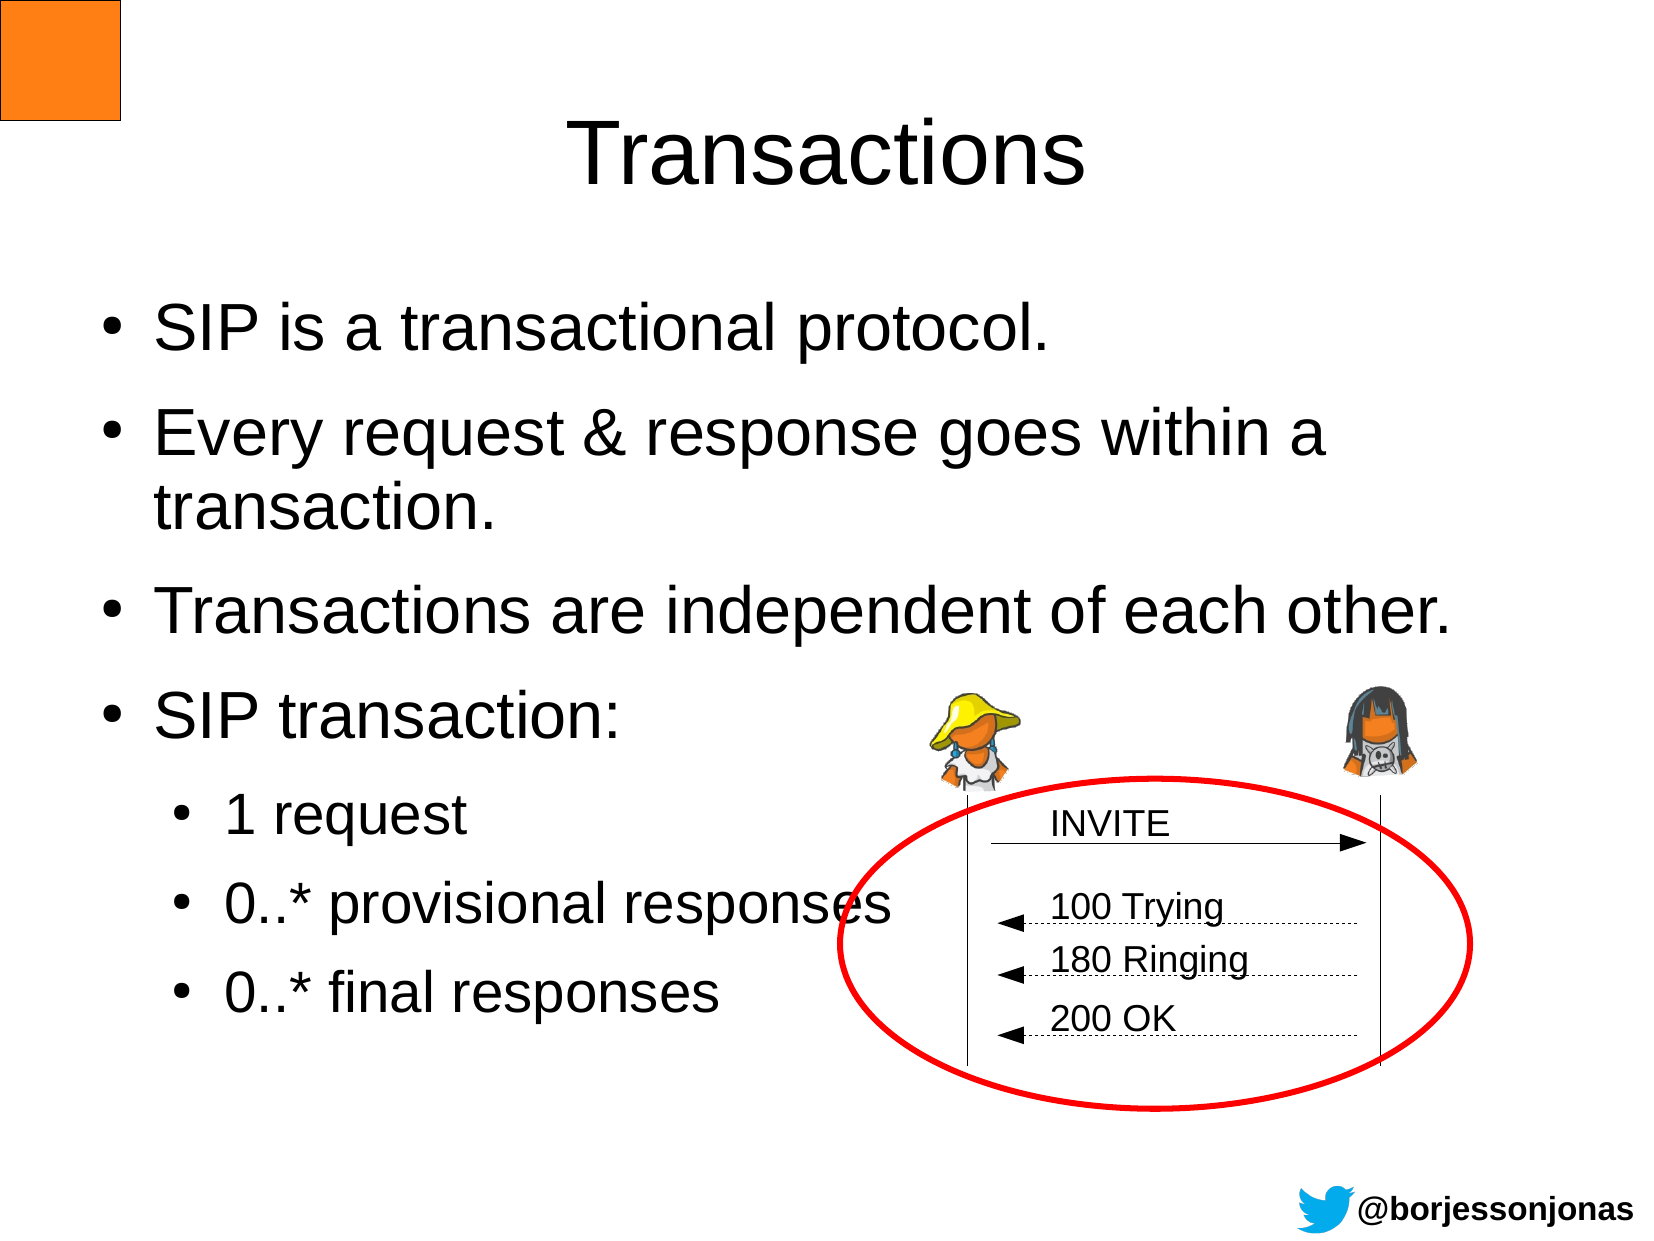

# Transactions
SIP is a transactional protocol.
Every request & response goes within a transaction.
Transactions are independent of each other.
SIP transaction:
1 request
0..* provisional responses
0..* final responses
INVITE
100 Trying
180 Ringing
200 OK